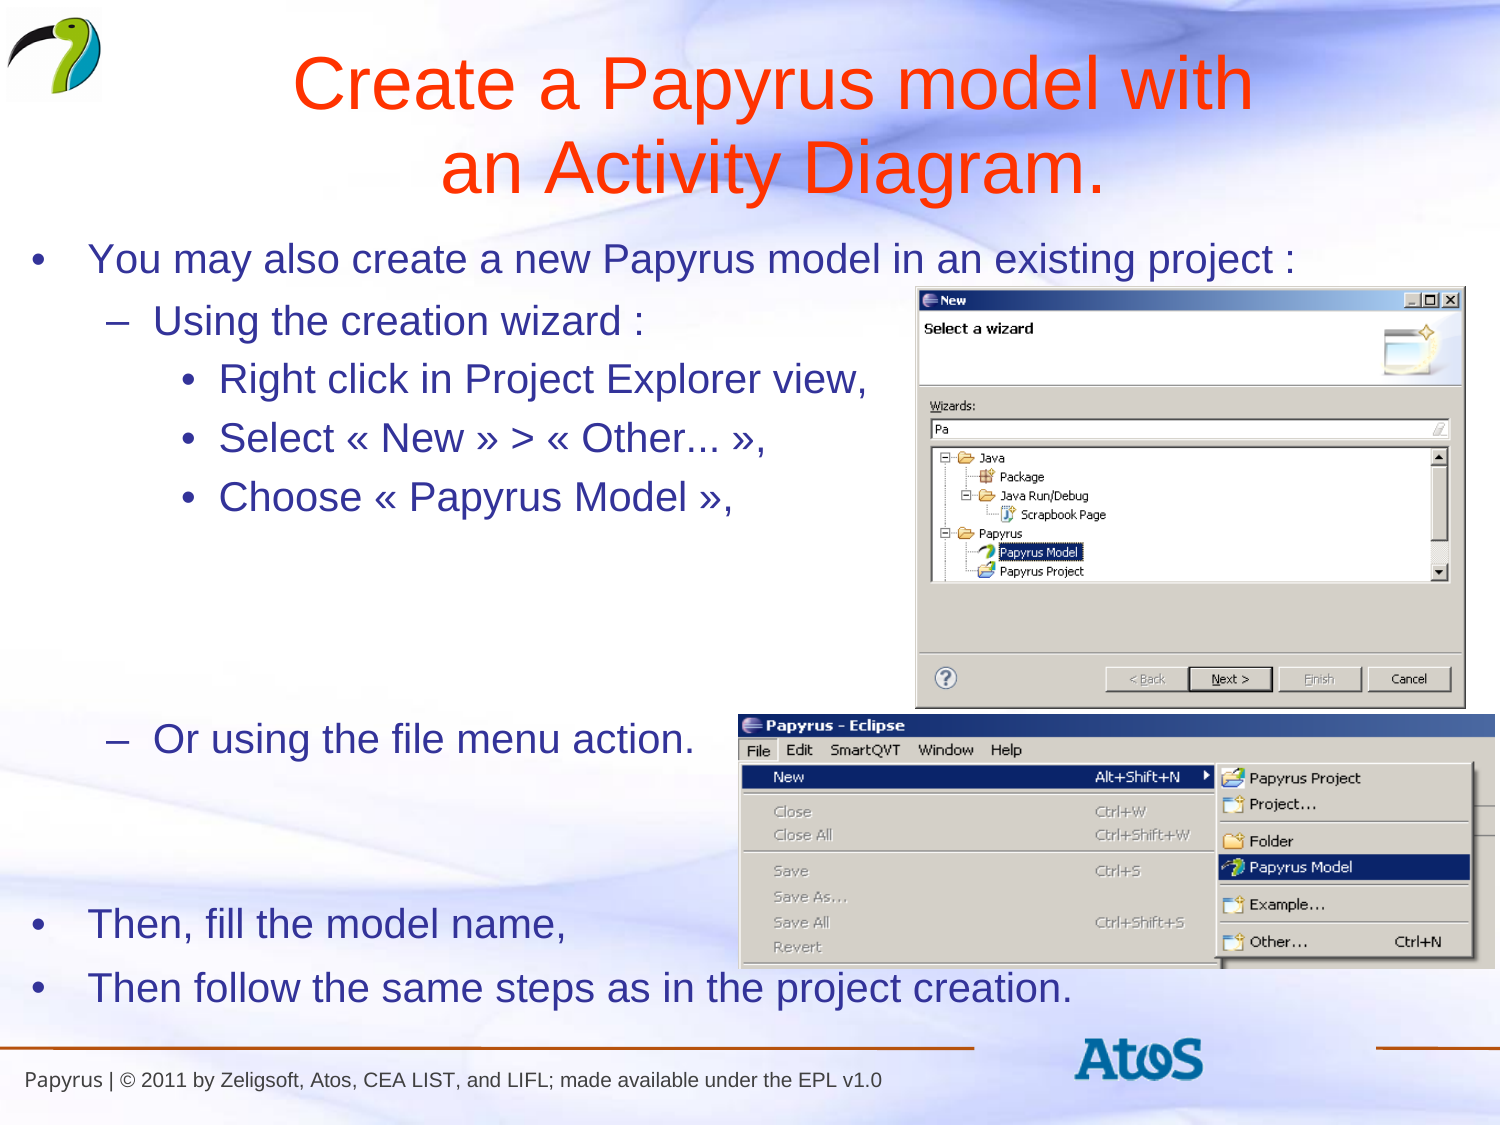

# Create a Papyrus model with an Activity Diagram.
You may also create a new Papyrus model in an existing project :
Using the creation wizard :
Right click in Project Explorer view,
Select « New » > « Other... »,
Choose « Papyrus Model »,
Or using the file menu action.
Then, fill the model name,
Then follow the same steps as in the project creation.